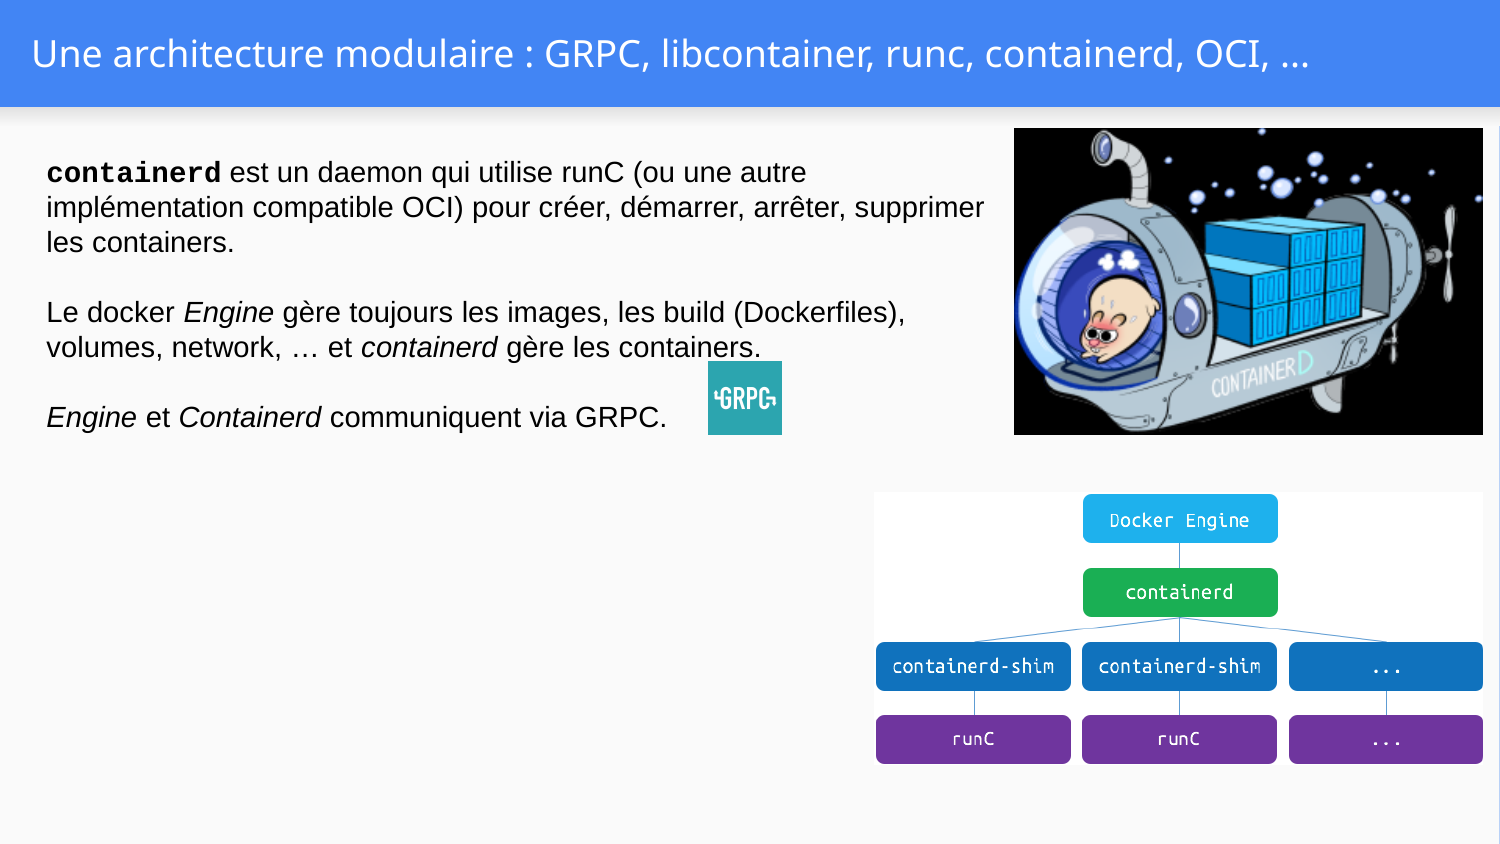

# Une architecture modulaire : GRPC, libcontainer, runc, containerd, OCI, ...
containerd est un daemon qui utilise runC (ou une autre implémentation compatible OCI) pour créer, démarrer, arrêter, supprimer les containers.
Le docker Engine gère toujours les images, les build (Dockerfiles), volumes, network, … et containerd gère les containers.
Engine et Containerd communiquent via GRPC.